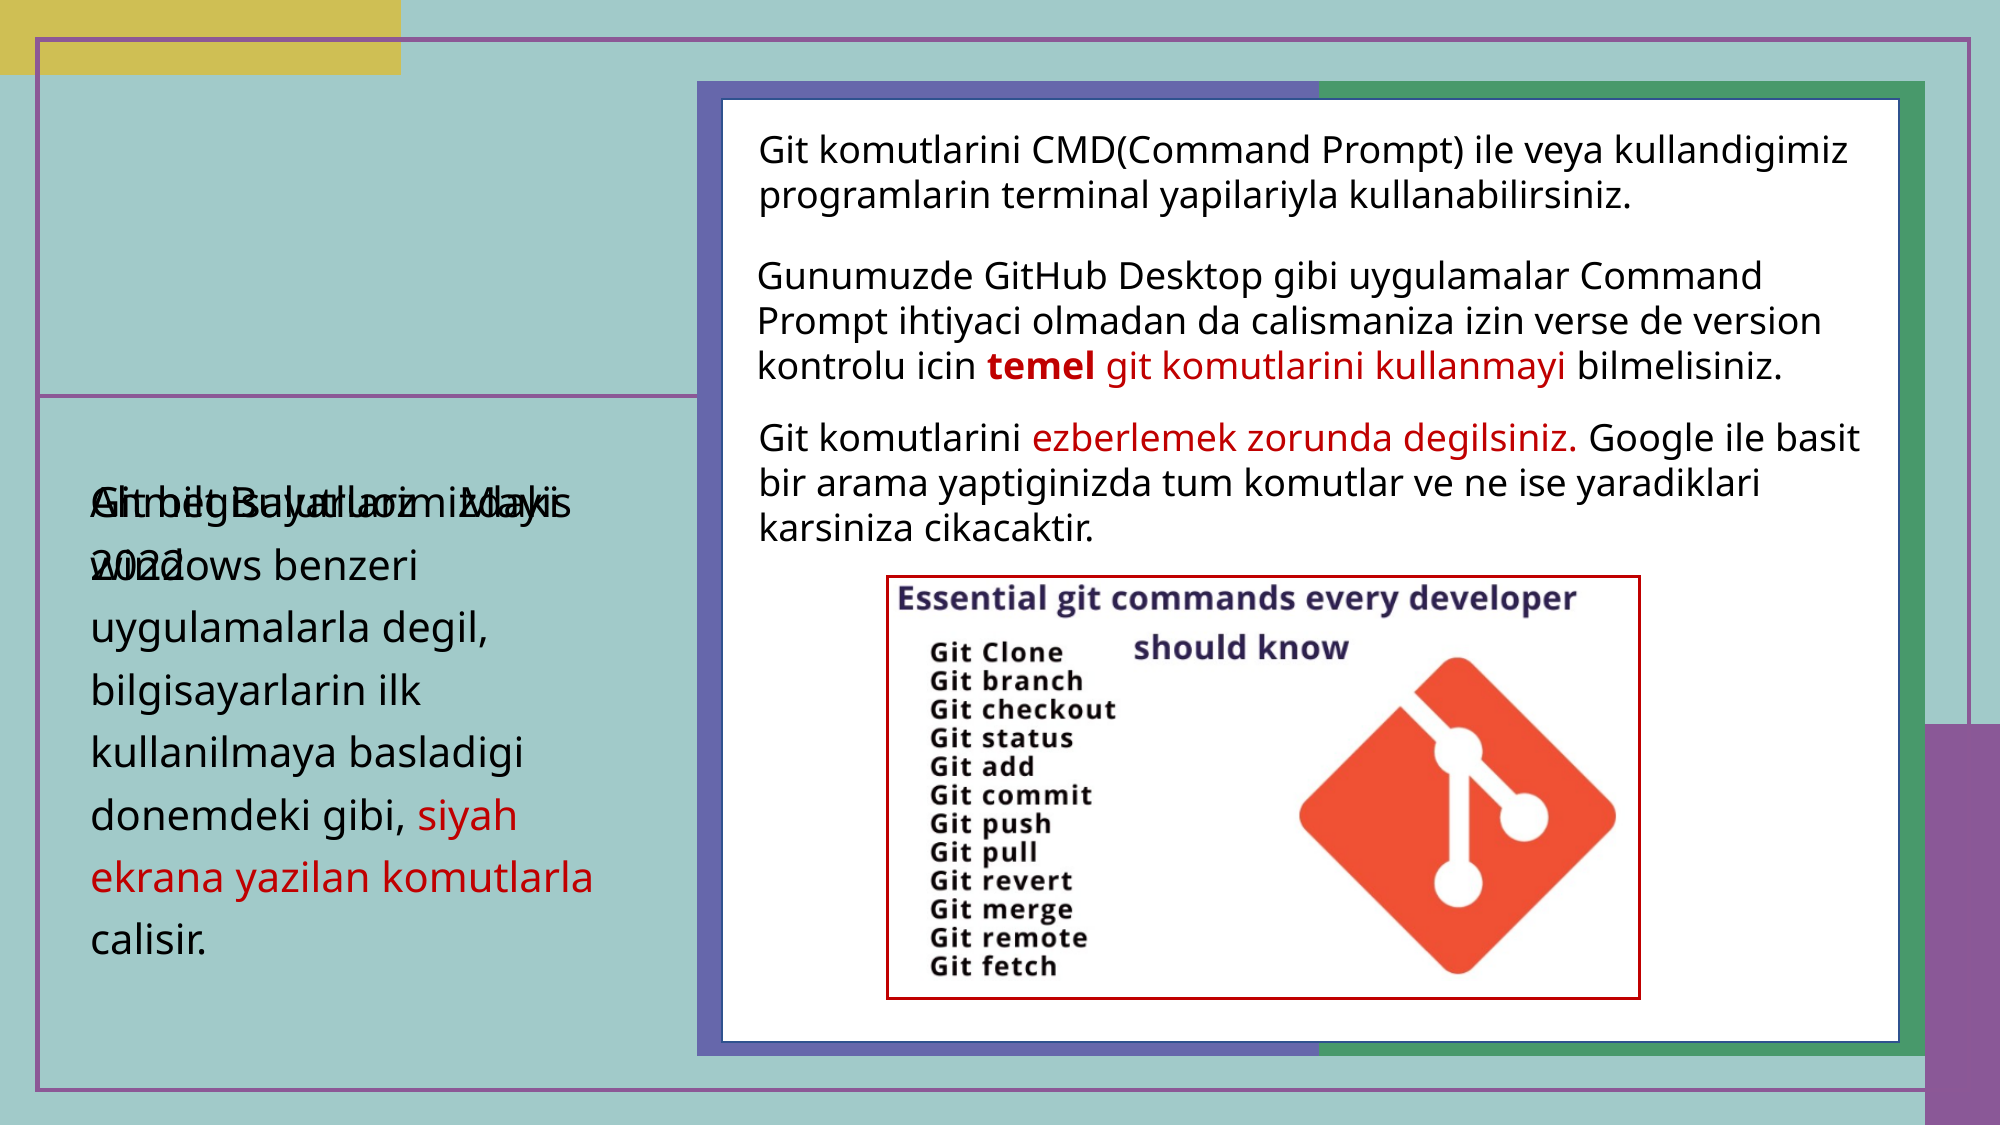

Git komutlarini CMD(Command Prompt) ile veya kullandigimiz programlarin terminal yapilariyla kullanabilirsiniz.
# Git komutlari
Gunumuzde GitHub Desktop gibi uygulamalar Command Prompt ihtiyaci olmadan da calismaniza izin verse de version kontrolu icin temel git komutlarini kullanmayi bilmelisiniz.
Git komutlarini ezberlemek zorunda degilsiniz. Google ile basit bir arama yaptiginizda tum komutlar ve ne ise yaradiklari karsiniza cikacaktir.
Git bilgisayarlarimizdaki windows benzeri uygulamalarla degil, bilgisayarlarin ilk kullanilmaya basladigi donemdeki gibi, siyah ekrana yazilan komutlarla calisir.
Ahmet Bulutluoz Mayis 2022